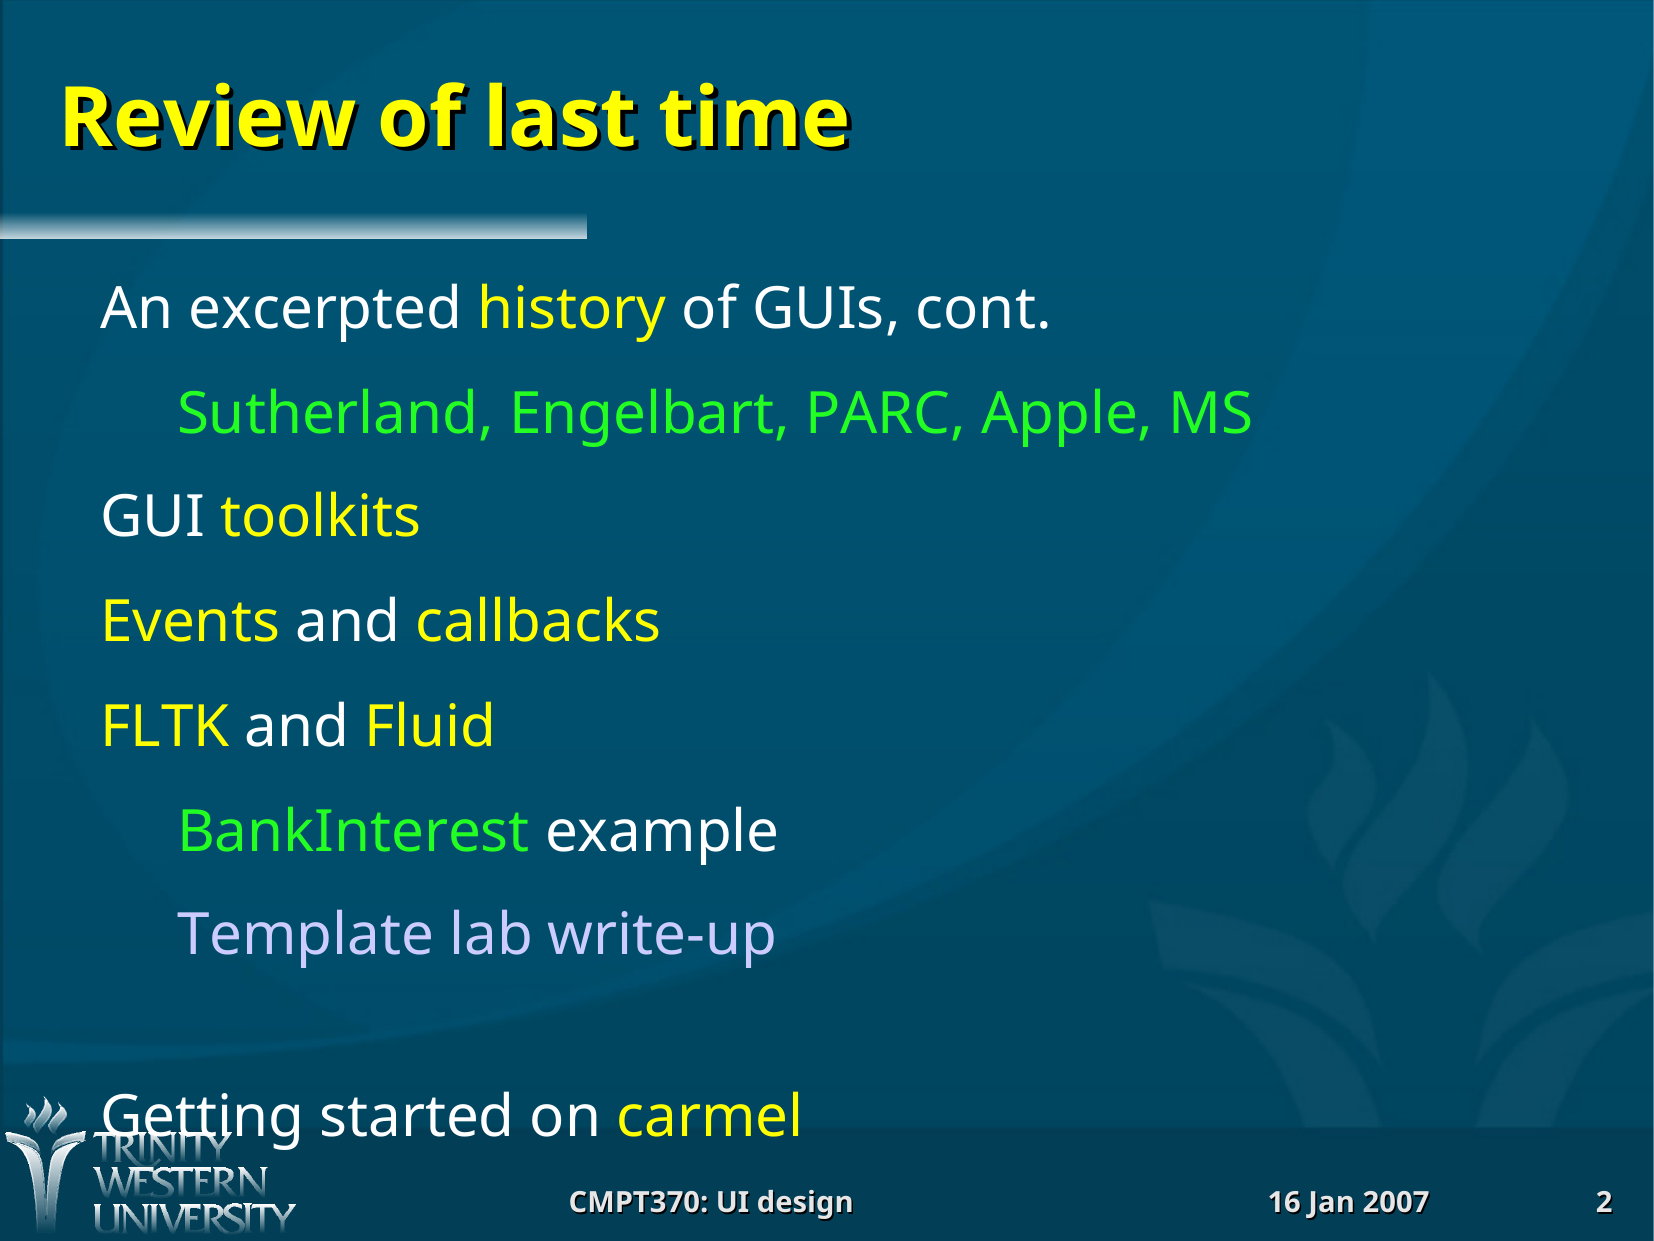

# Review of last time
An excerpted history of GUIs, cont.
Sutherland, Engelbart, PARC, Apple, MS
GUI toolkits
Events and callbacks
FLTK and Fluid
BankInterest example
Template lab write-up
Getting started on carmel
CMPT370: UI design
16 Jan 2007
2